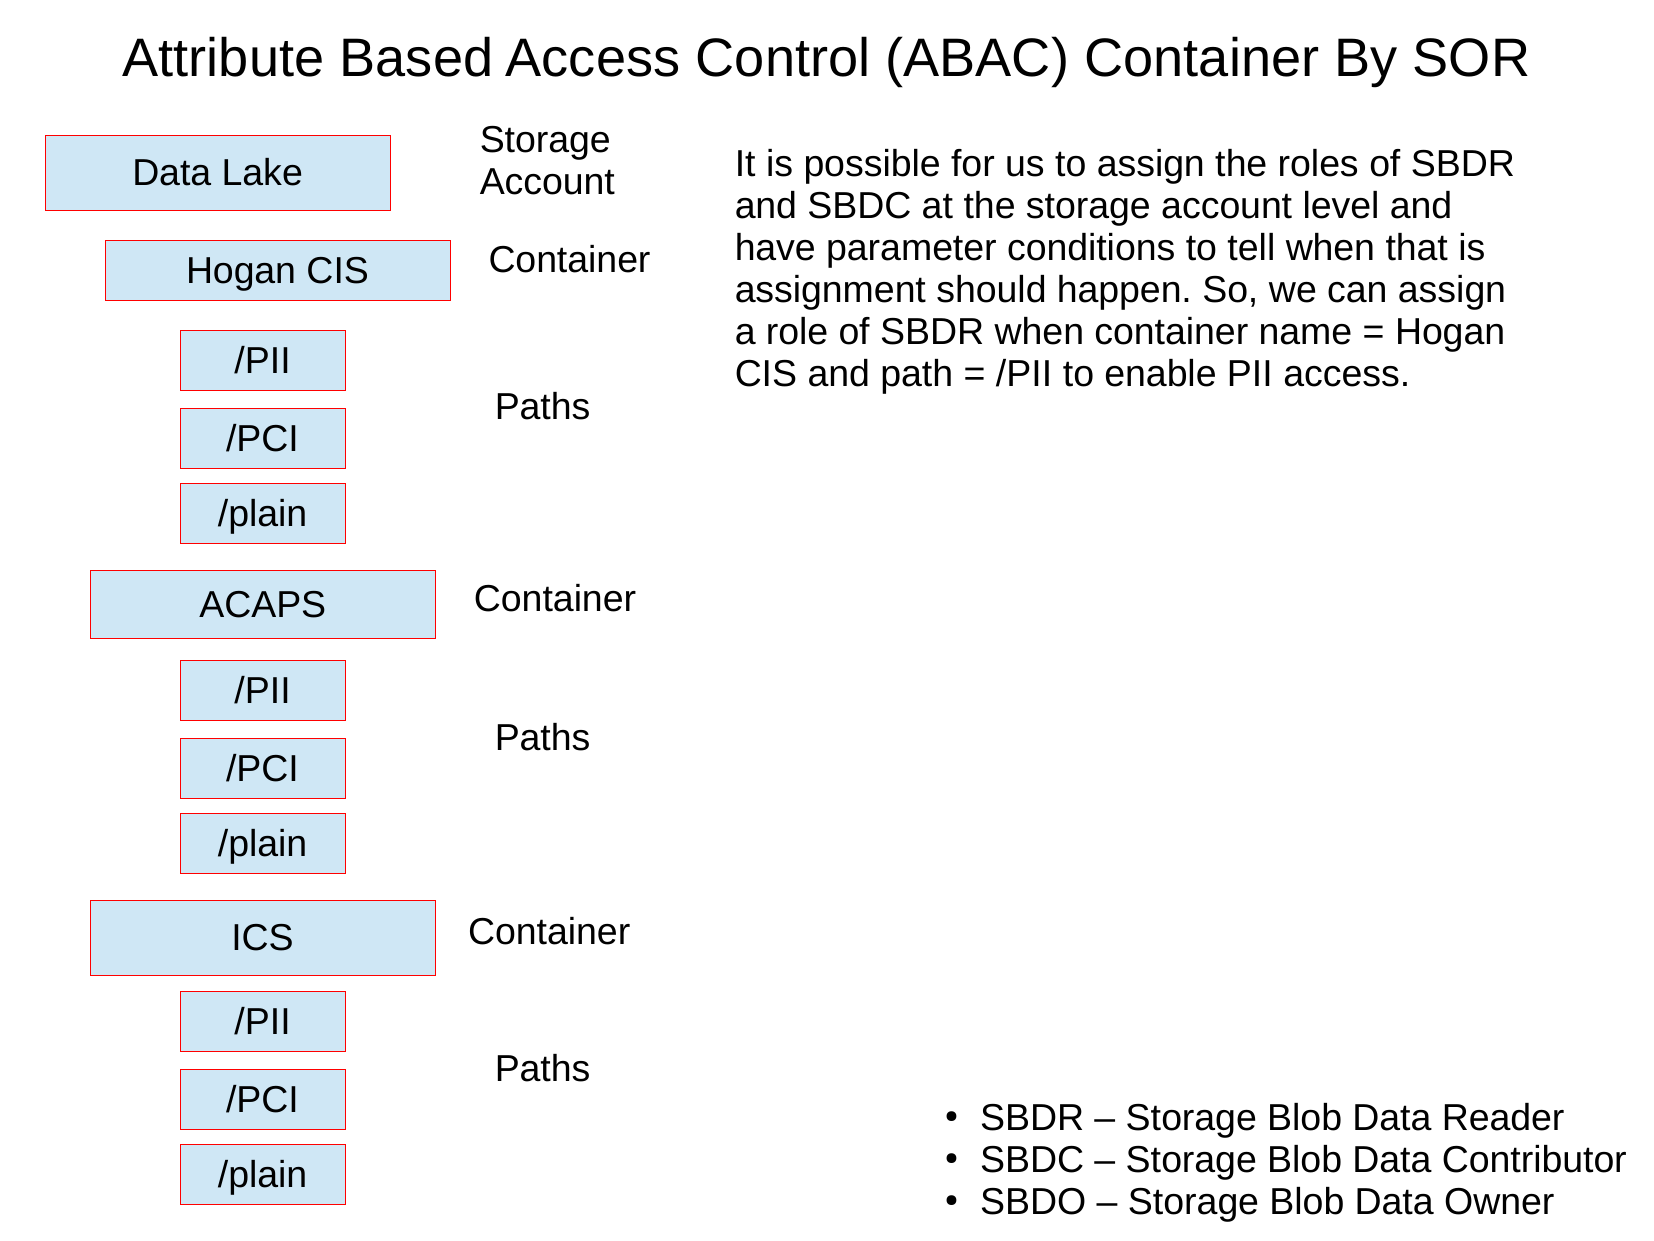

# Attribute Based Access Control (ABAC) Container By SOR
Storage
Account
Data Lake
It is possible for us to assign the roles of SBDR and SBDC at the storage account level and have parameter conditions to tell when that is assignment should happen. So, we can assign a role of SBDR when container name = Hogan CIS and path = /PII to enable PII access.
Container
Hogan CIS
/PII
Paths
/PCI
/plain
ACAPS
Container
/PII
Paths
/PCI
/plain
ICS
Container
/PII
Paths
/PCI
SBDR – Storage Blob Data Reader
SBDC – Storage Blob Data Contributor
SBDO – Storage Blob Data Owner
/plain